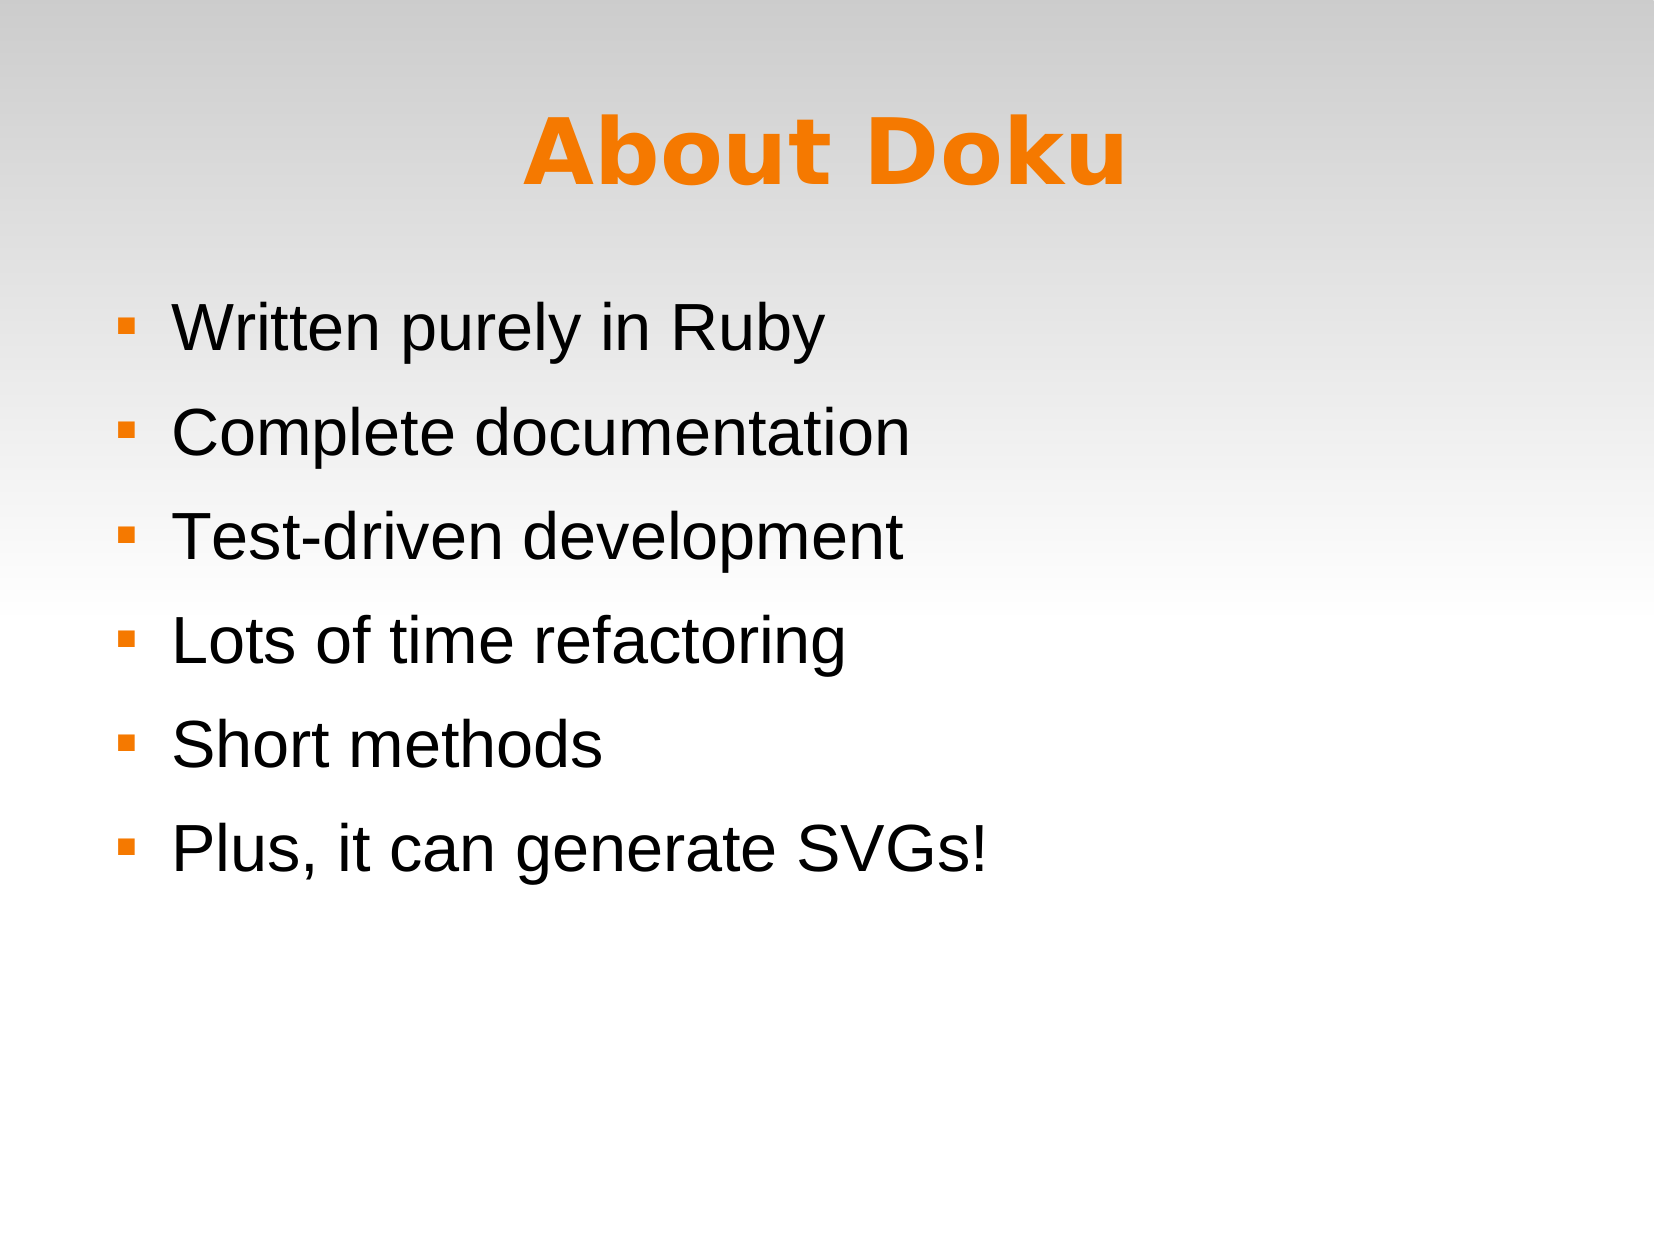

# About Doku
Written purely in Ruby
Complete documentation
Test-driven development
Lots of time refactoring
Short methods
Plus, it can generate SVGs!